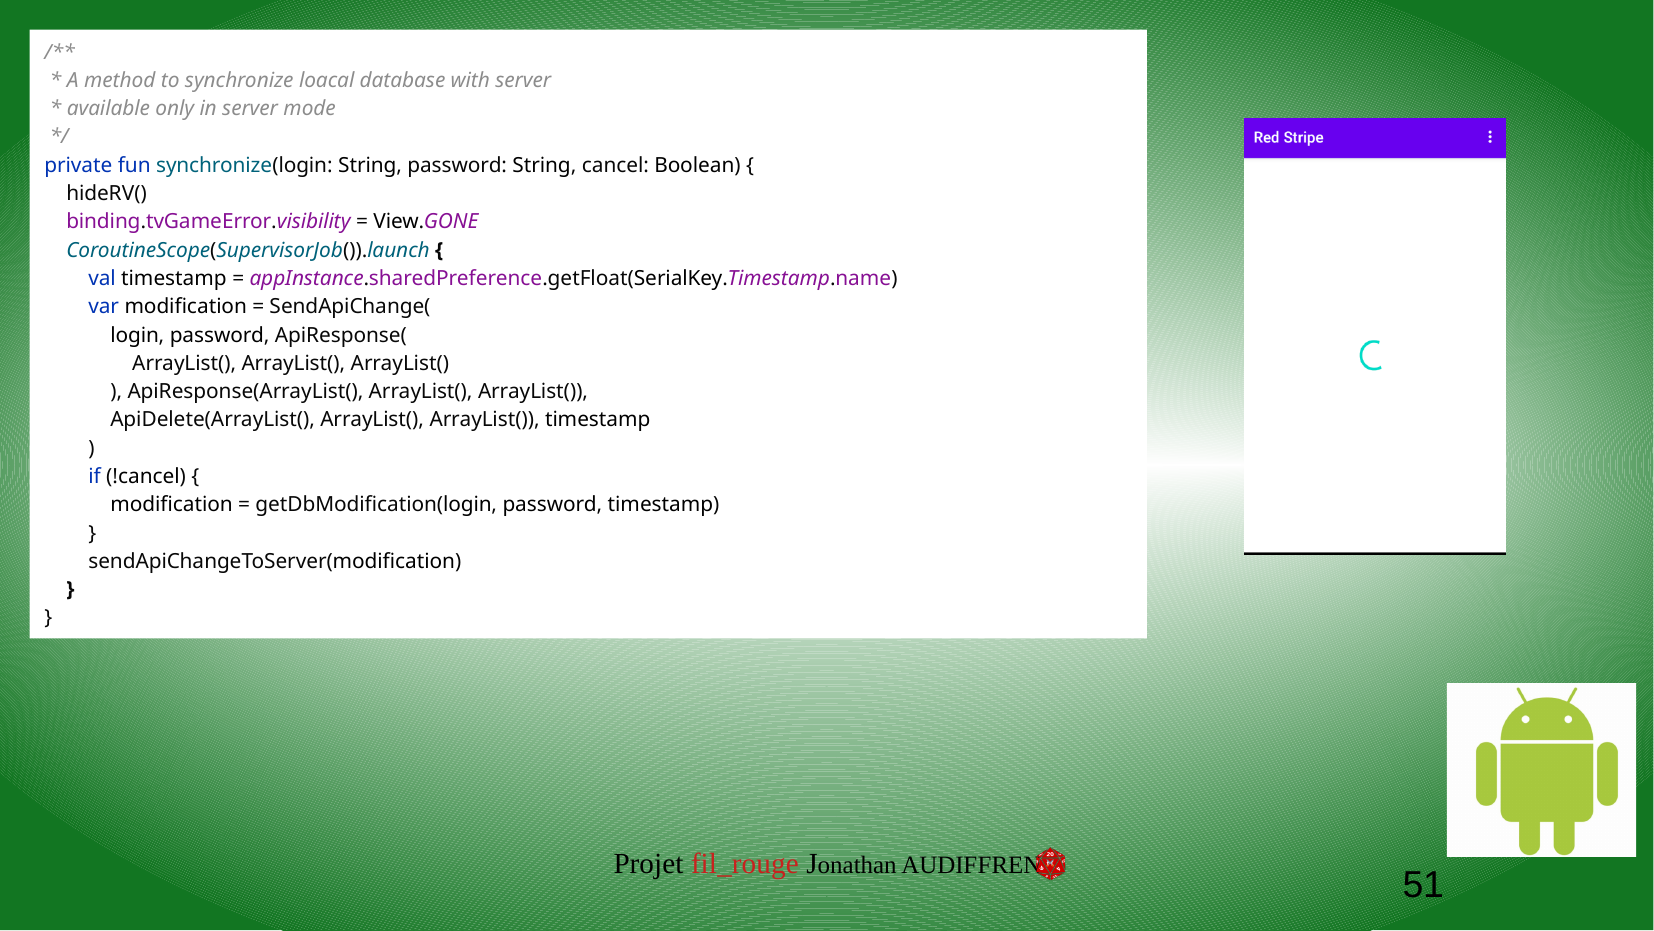

/**
 * A method to synchronize loacal database with server
 * available only in server mode
 */
private fun synchronize(login: String, password: String, cancel: Boolean) {
 hideRV()
 binding.tvGameError.visibility = View.GONE
 CoroutineScope(SupervisorJob()).launch {
 val timestamp = appInstance.sharedPreference.getFloat(SerialKey.Timestamp.name)
 var modification = SendApiChange(
 login, password, ApiResponse(
 ArrayList(), ArrayList(), ArrayList()
 ), ApiResponse(ArrayList(), ArrayList(), ArrayList()),
 ApiDelete(ArrayList(), ArrayList(), ArrayList()), timestamp
 )
 if (!cancel) {
 modification = getDbModification(login, password, timestamp)
 }
 sendApiChangeToServer(modification)
 }
}